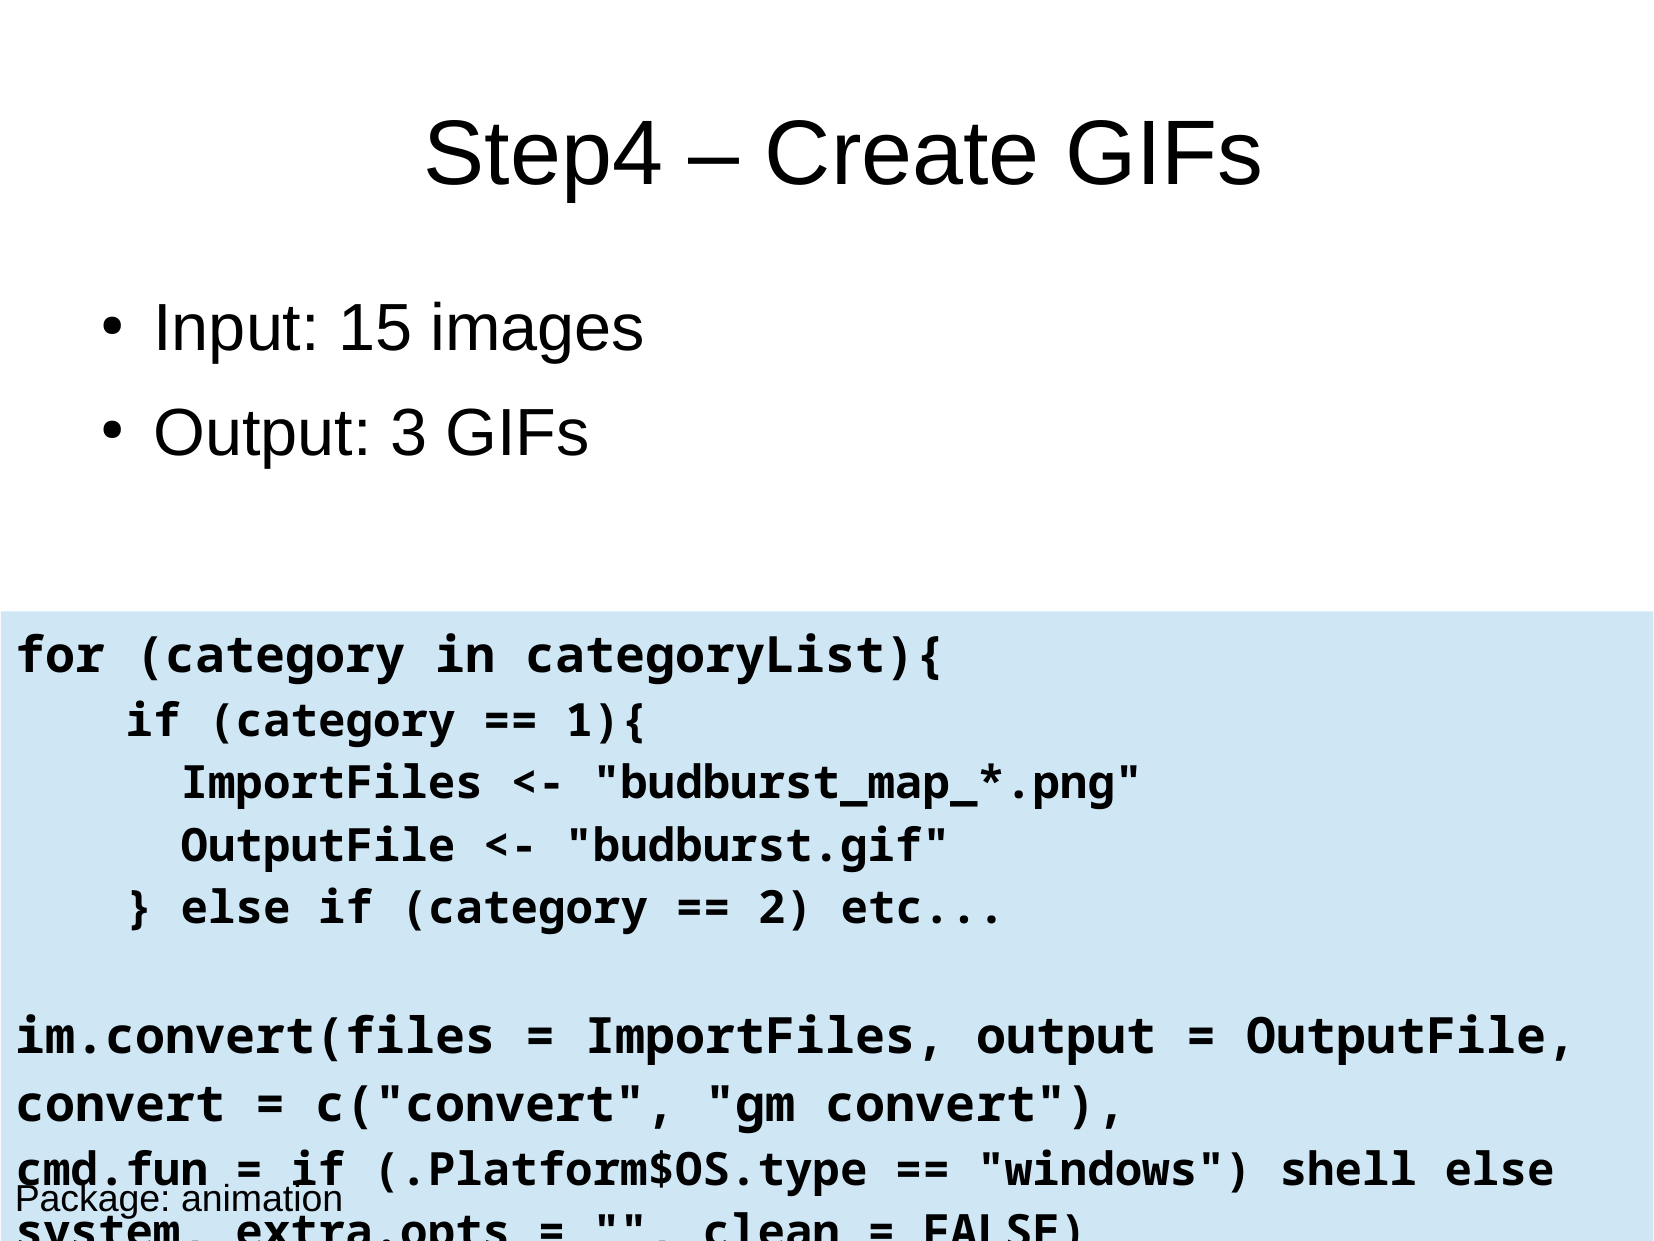

# Step4 – Create GIFs
Input: 15 images
Output: 3 GIFs
for (category in categoryList){
 if (category == 1){
 ImportFiles <- "budburst_map_*.png"
 OutputFile <- "budburst.gif"
 } else if (category == 2) etc...
im.convert(files = ImportFiles, output = OutputFile, convert = c("convert", "gm convert"),
cmd.fun = if (.Platform$OS.type == "windows") shell else system, extra.opts = "", clean = FALSE)
Package: animation